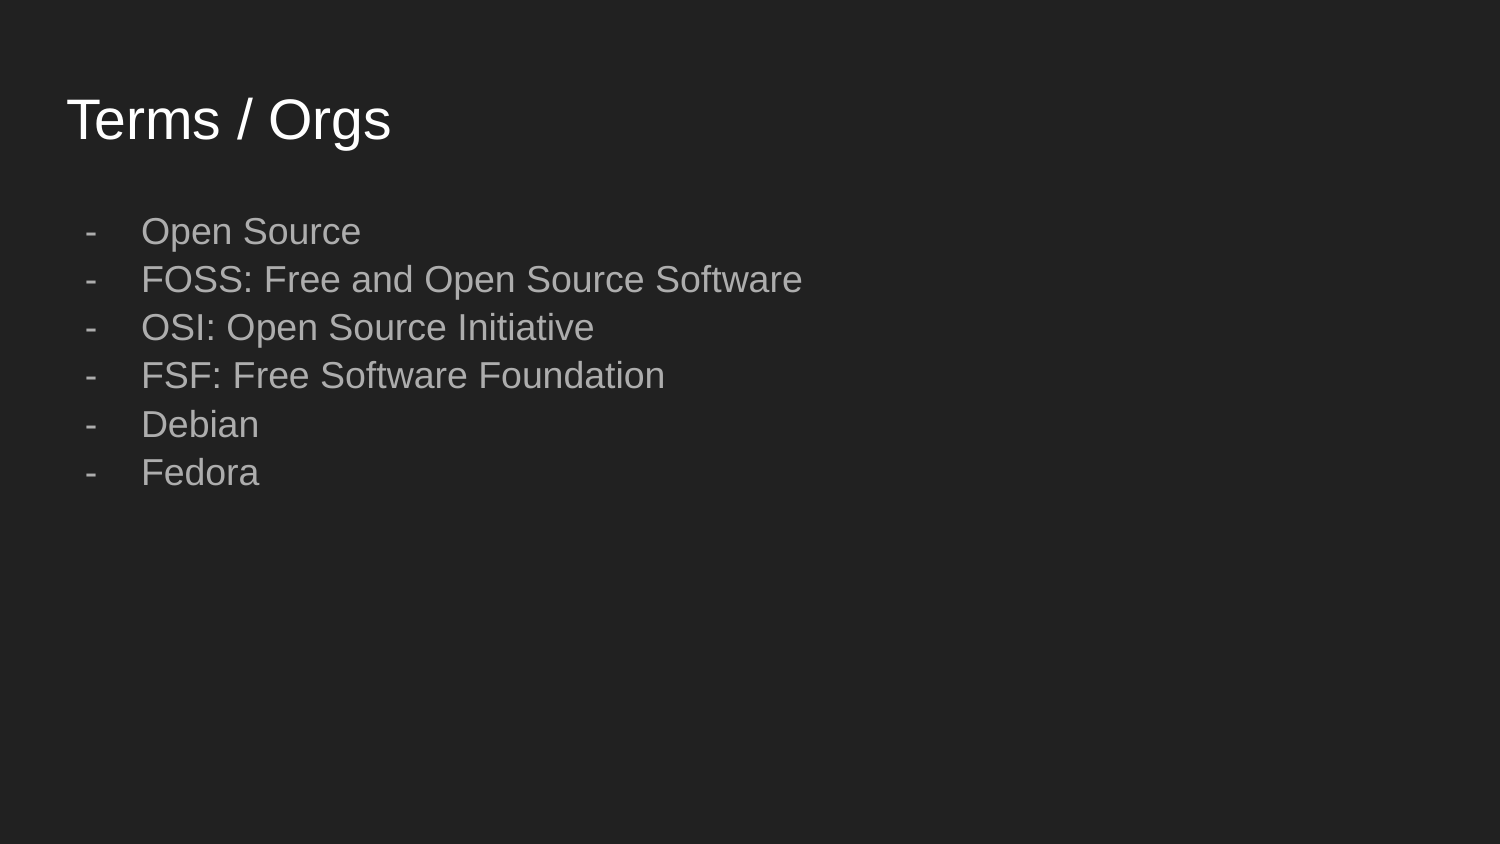

# Terms / Orgs
Open Source
FOSS: Free and Open Source Software
OSI: Open Source Initiative
FSF: Free Software Foundation
Debian
Fedora